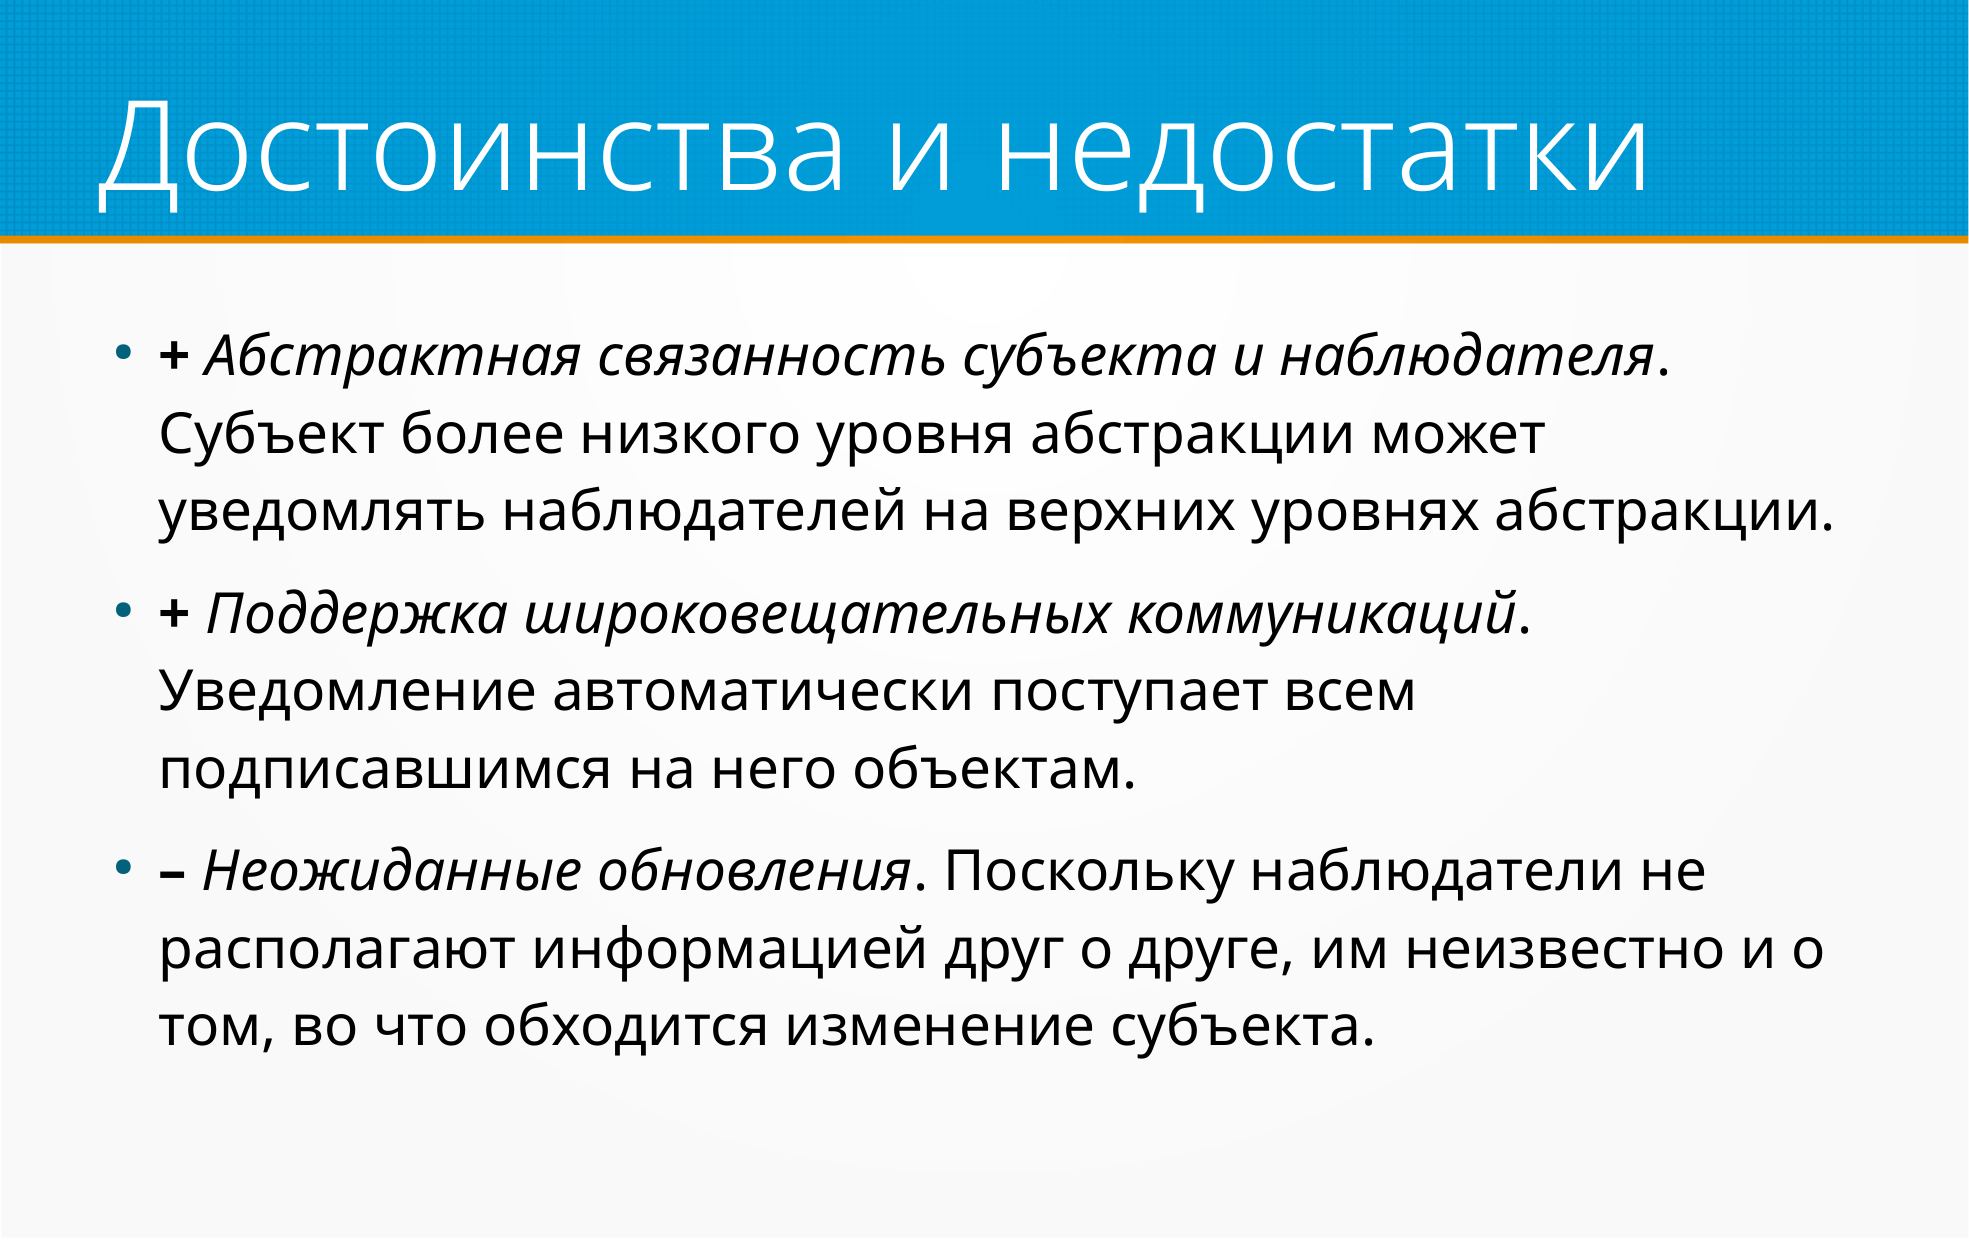

# Достоинства и недостатки
+ Абстрактная связанность субъекта и наблюдателя. Субъект более низкого уровня абстракции может уведомлять наблюдателей на верхних уровнях абстракции.
+ Поддержка широковещательных коммуникаций. Уведомление автоматически поступает всем подписавшимся на него объектам.
– Неожиданные обновления. Поскольку наблюдатели не располагают информацией друг о друге, им неизвестно и о том, во что обходится изменение субъекта.